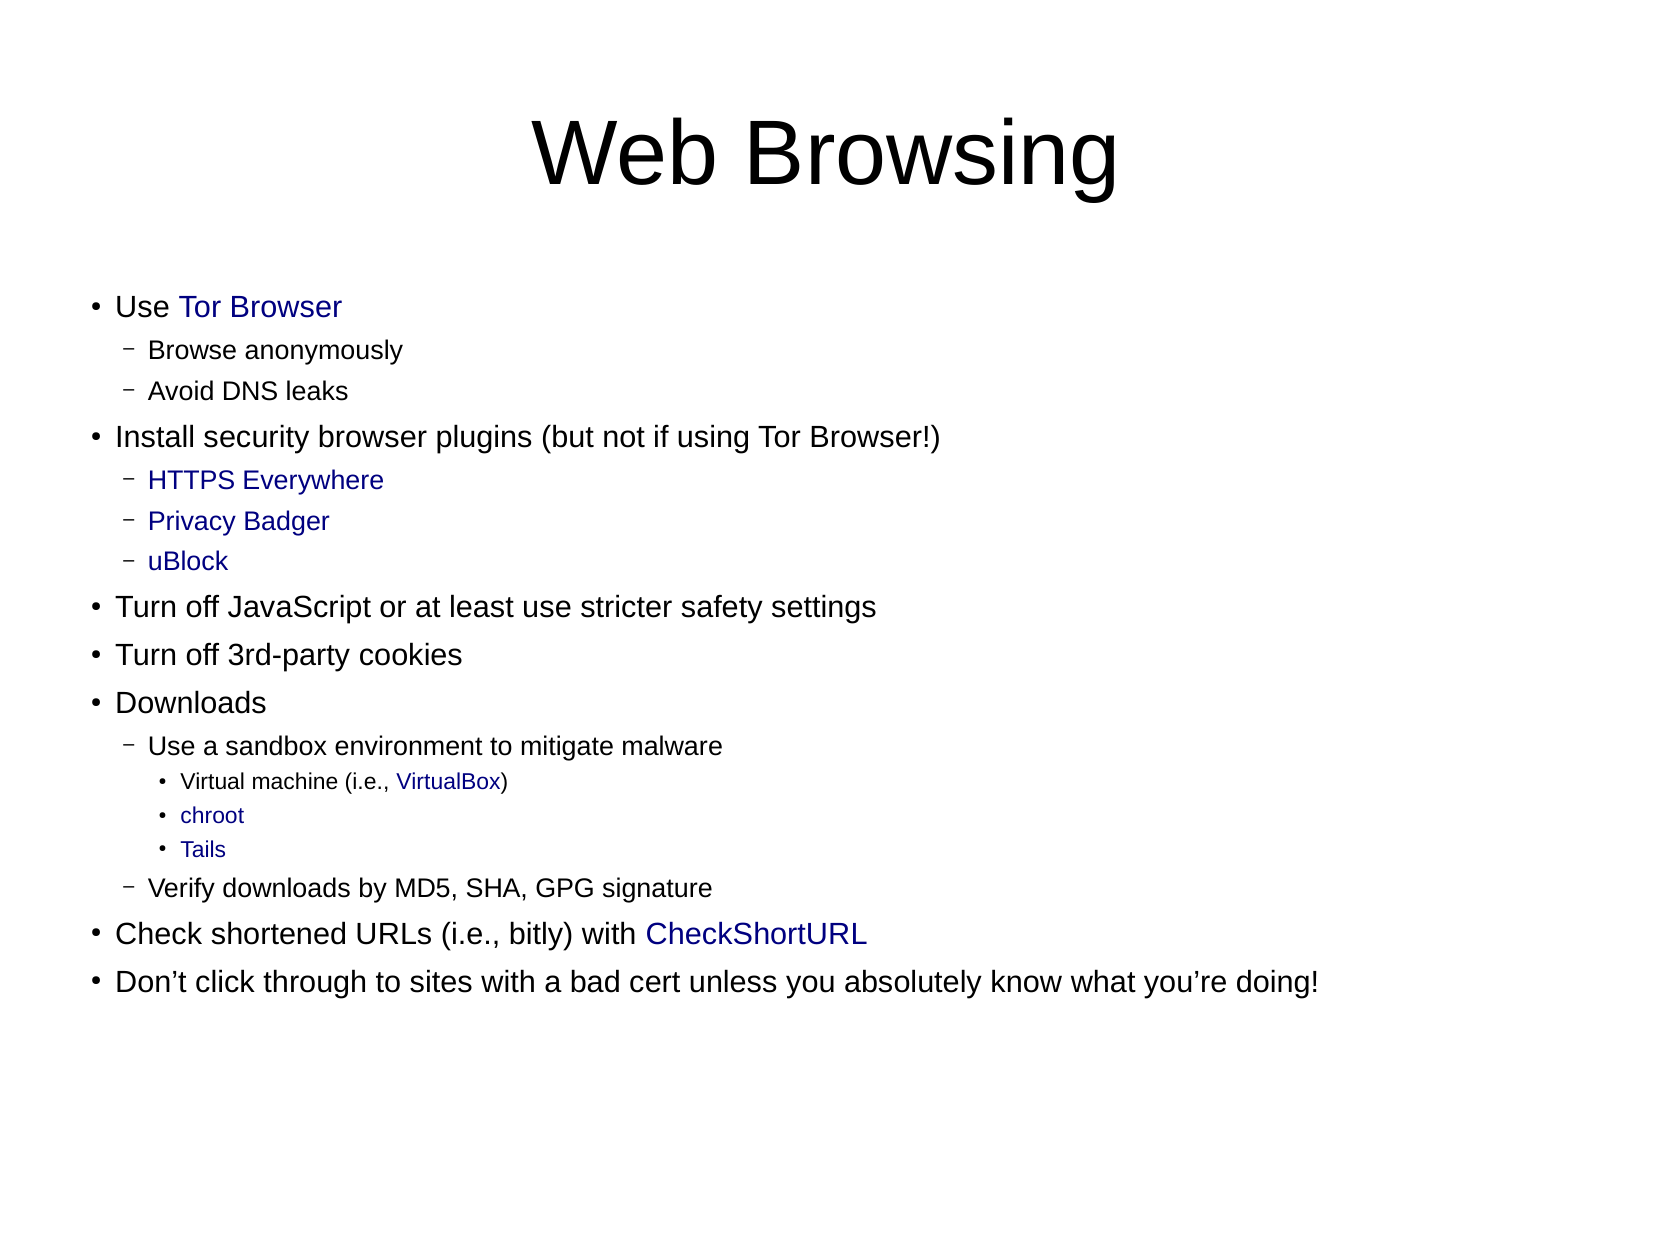

# Web Browsing
Use Tor Browser
Browse anonymously
Avoid DNS leaks
Install security browser plugins (but not if using Tor Browser!)
HTTPS Everywhere
Privacy Badger
uBlock
Turn off JavaScript or at least use stricter safety settings
Turn off 3rd-party cookies
Downloads
Use a sandbox environment to mitigate malware
Virtual machine (i.e., VirtualBox)
chroot
Tails
Verify downloads by MD5, SHA, GPG signature
Check shortened URLs (i.e., bitly) with CheckShortURL
Don’t click through to sites with a bad cert unless you absolutely know what you’re doing!